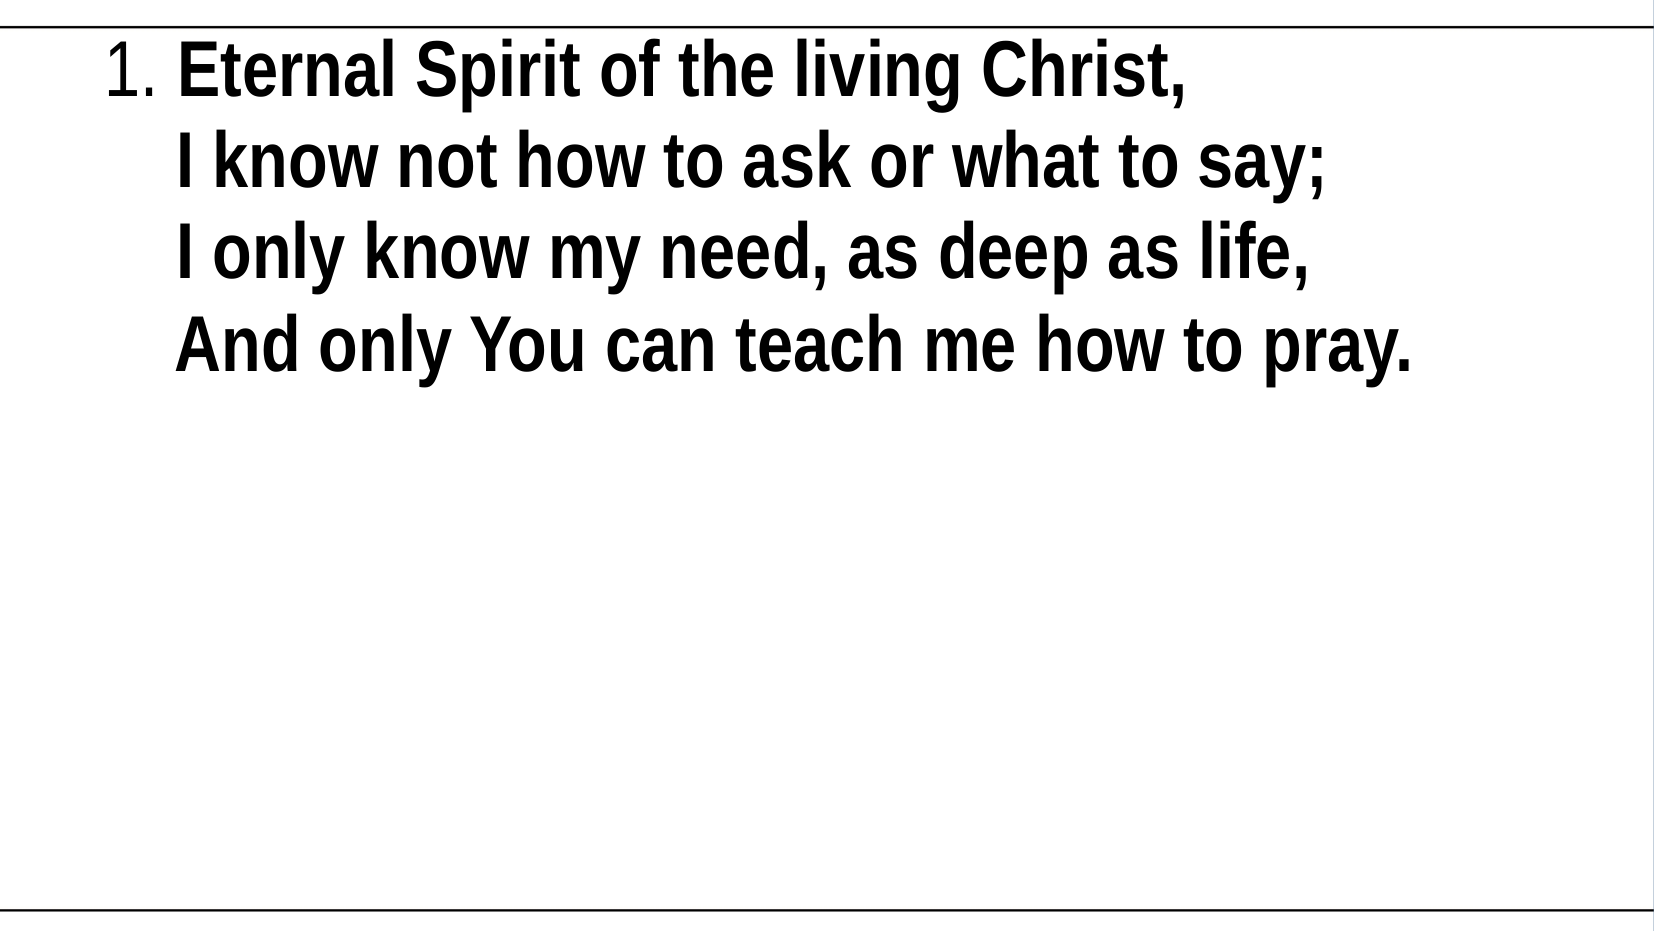

1. Eternal Spirit of the living Christ,
 I know not how to ask or what to say;
 I only know my need, as deep as life,
 And only You can teach me how to pray.